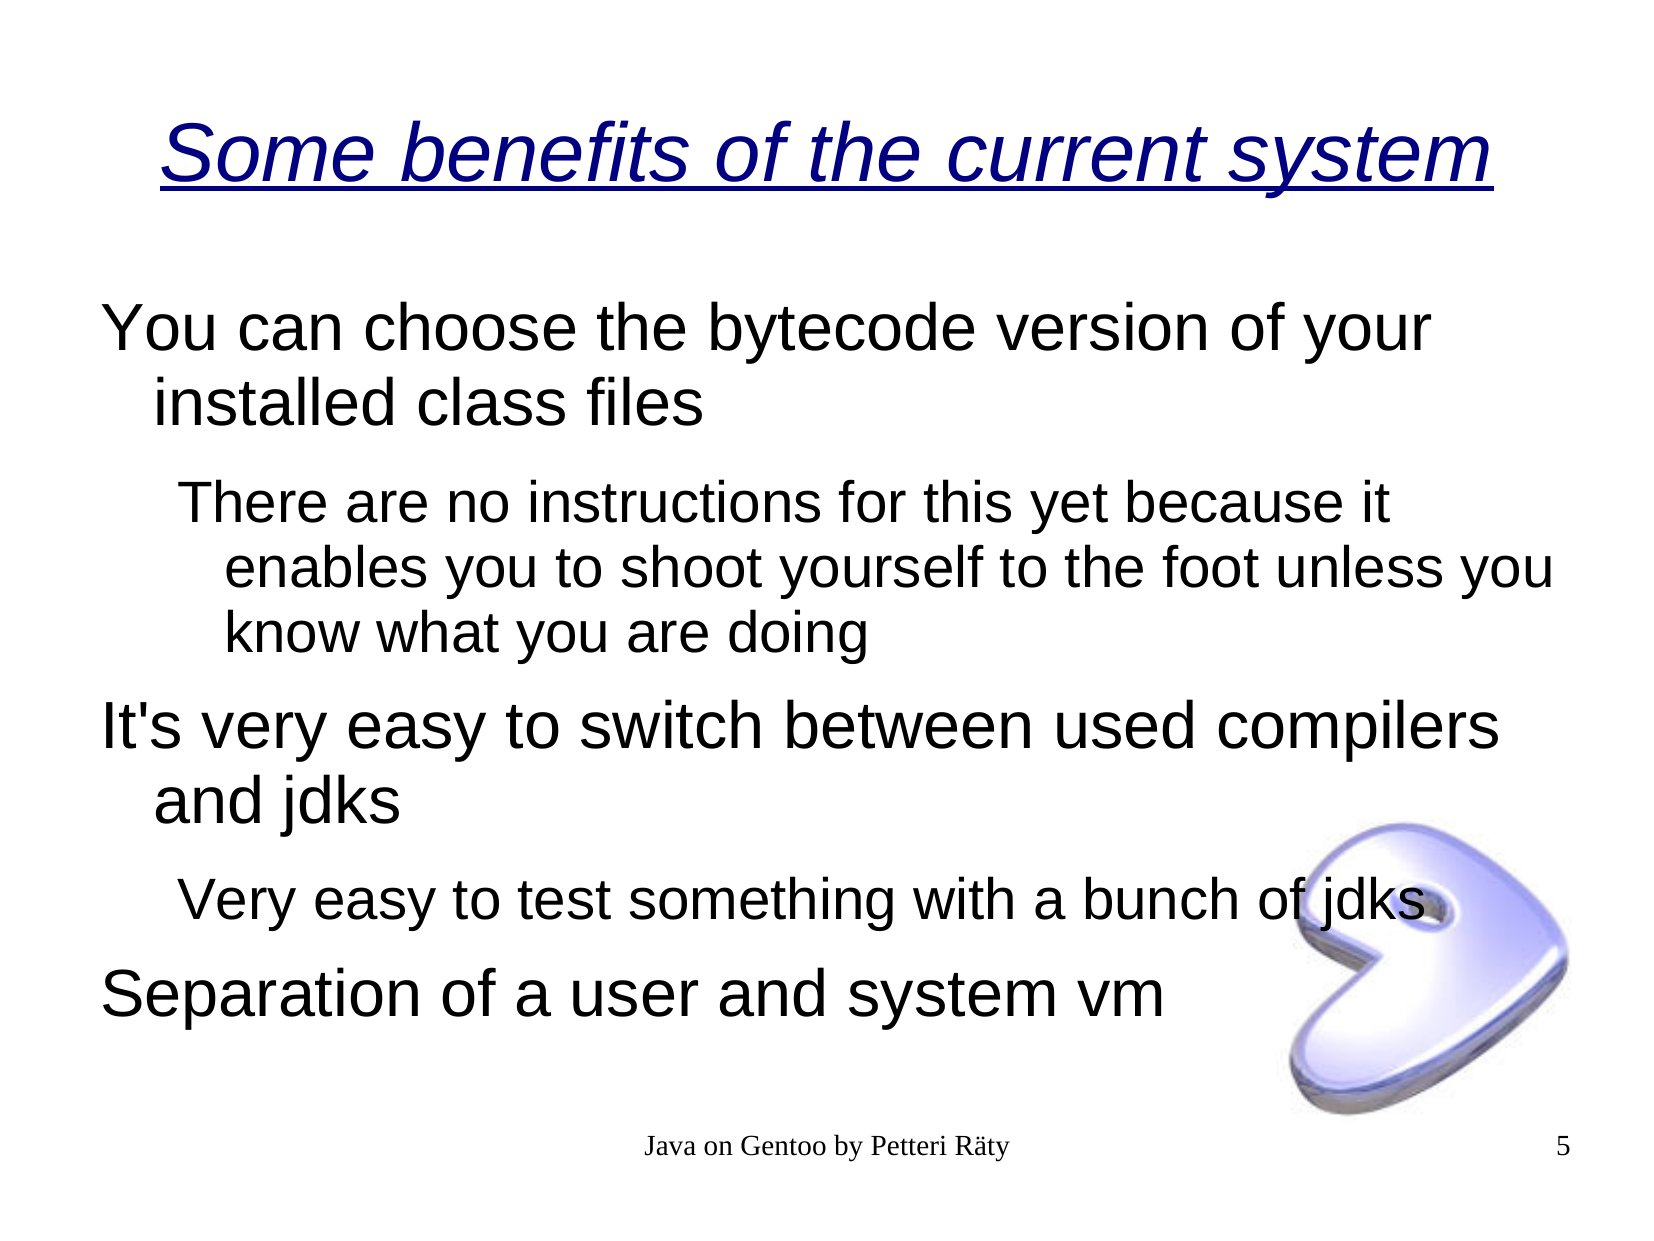

# Some benefits of the current system
You can choose the bytecode version of your installed class files
There are no instructions for this yet because it enables you to shoot yourself to the foot unless you know what you are doing
It's very easy to switch between used compilers and jdks
Very easy to test something with a bunch of jdks
Separation of a user and system vm
5